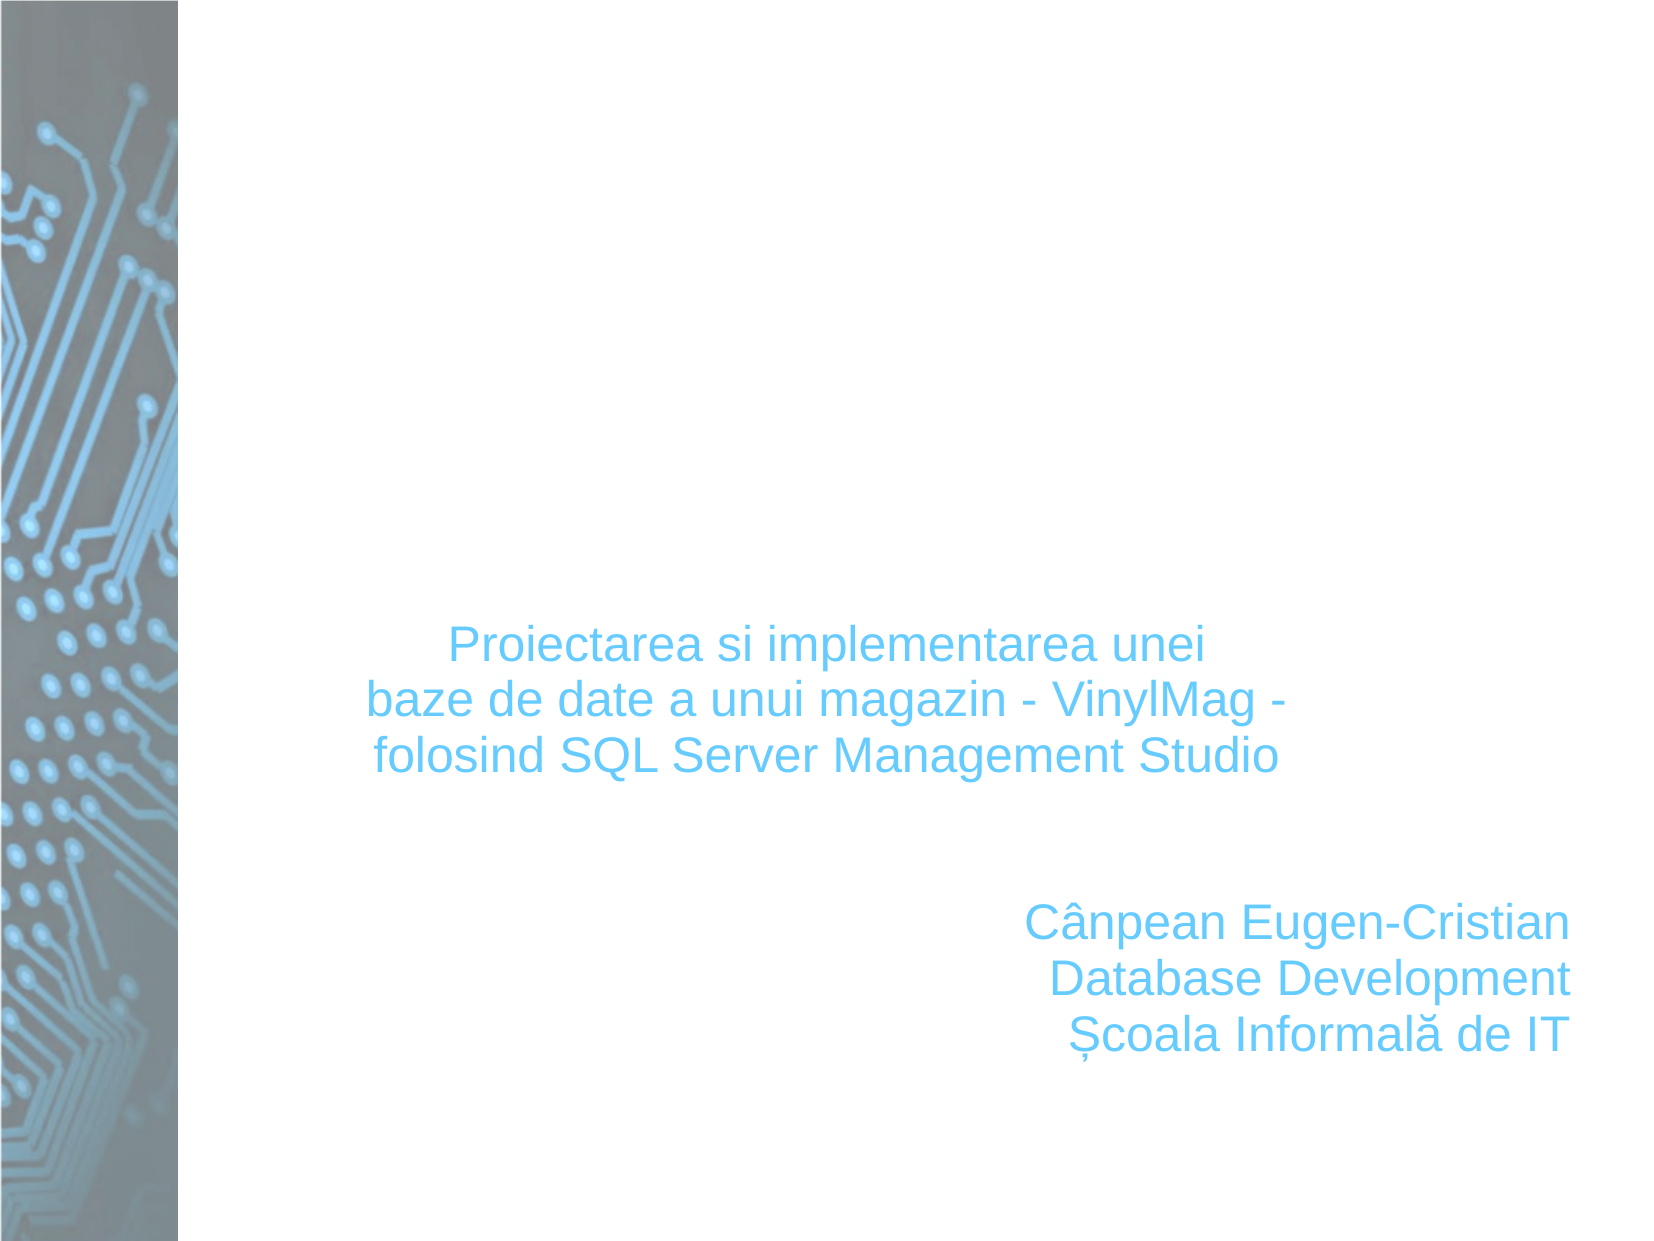

# Proiectarea si implementarea unei
 baze de date a unui magazin - VinylMag -
folosind SQL Server Management Studio
Cânpean Eugen-Cristian
Database Development
Școala Informală de IT